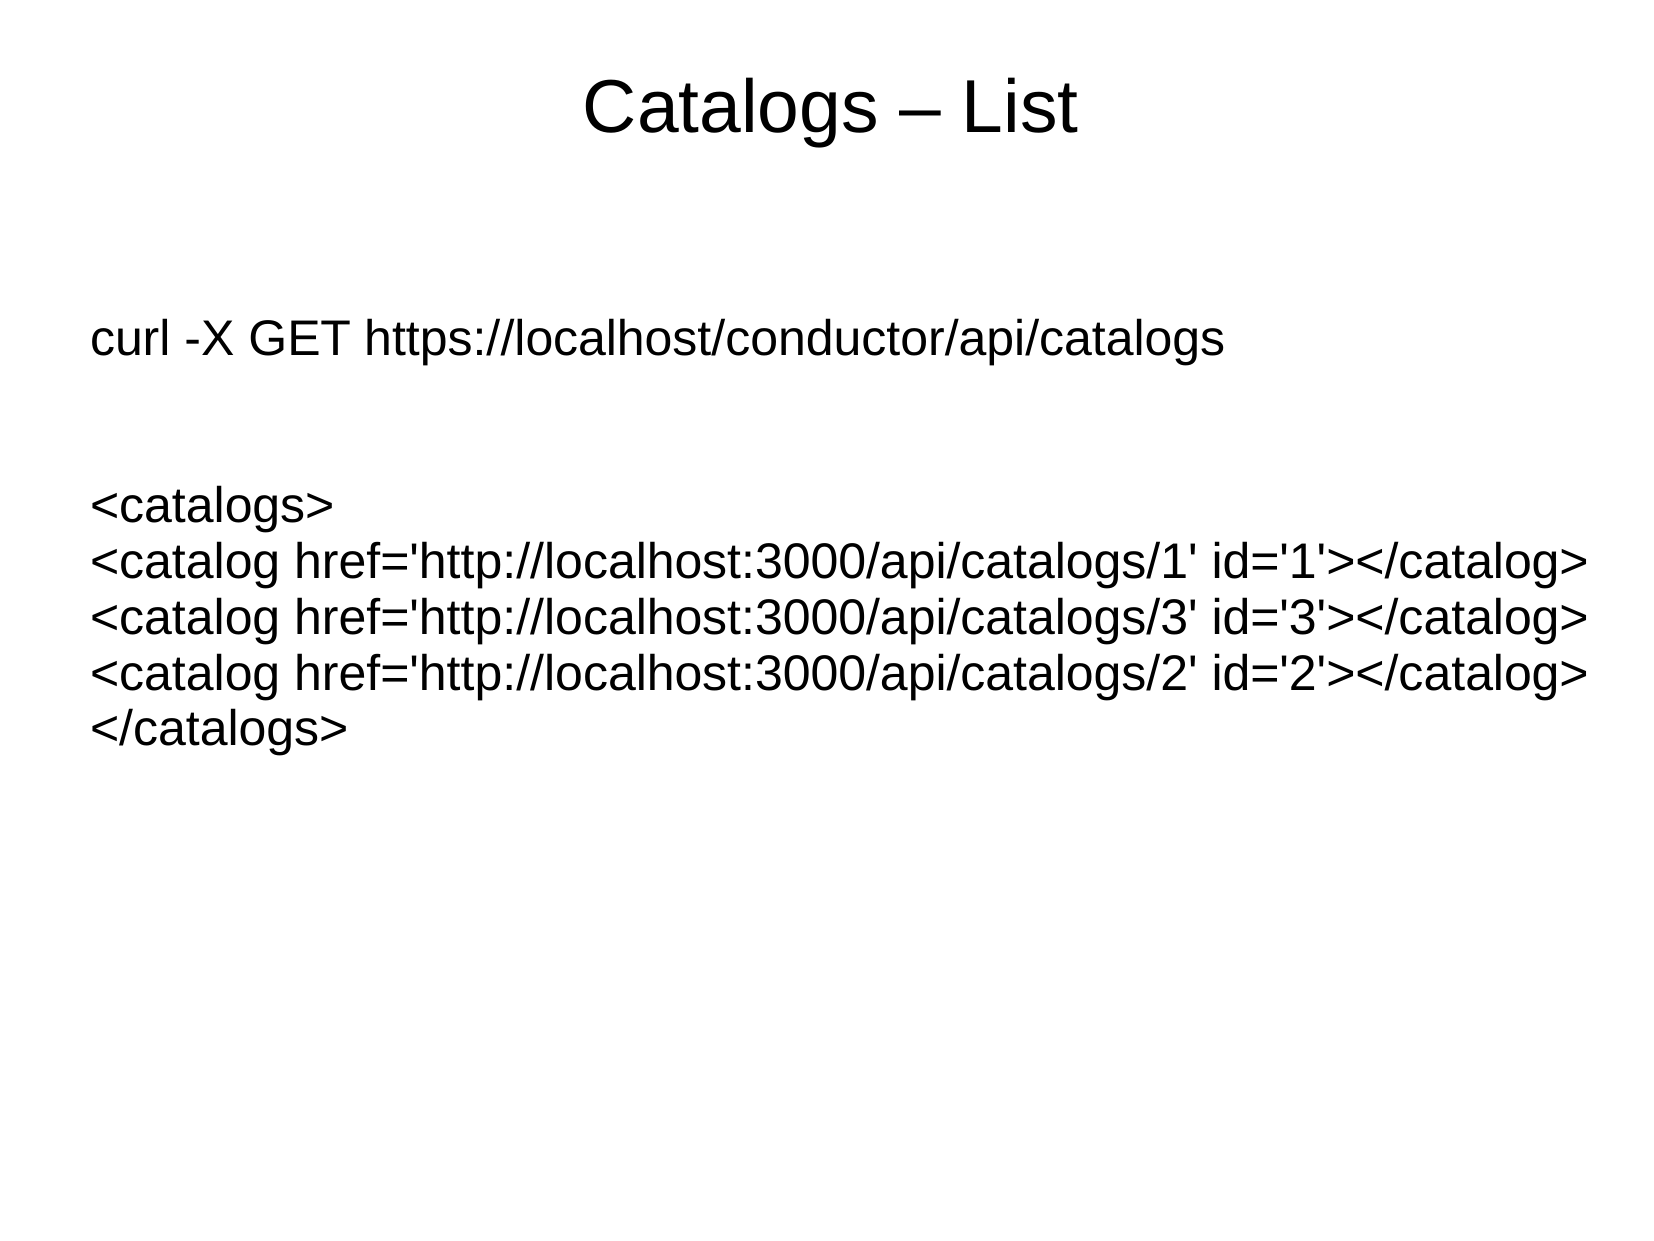

# Catalogs – List
curl -X GET https://localhost/conductor/api/catalogs
<catalogs>
<catalog href='http://localhost:3000/api/catalogs/1' id='1'></catalog>
<catalog href='http://localhost:3000/api/catalogs/3' id='3'></catalog>
<catalog href='http://localhost:3000/api/catalogs/2' id='2'></catalog>
</catalogs>